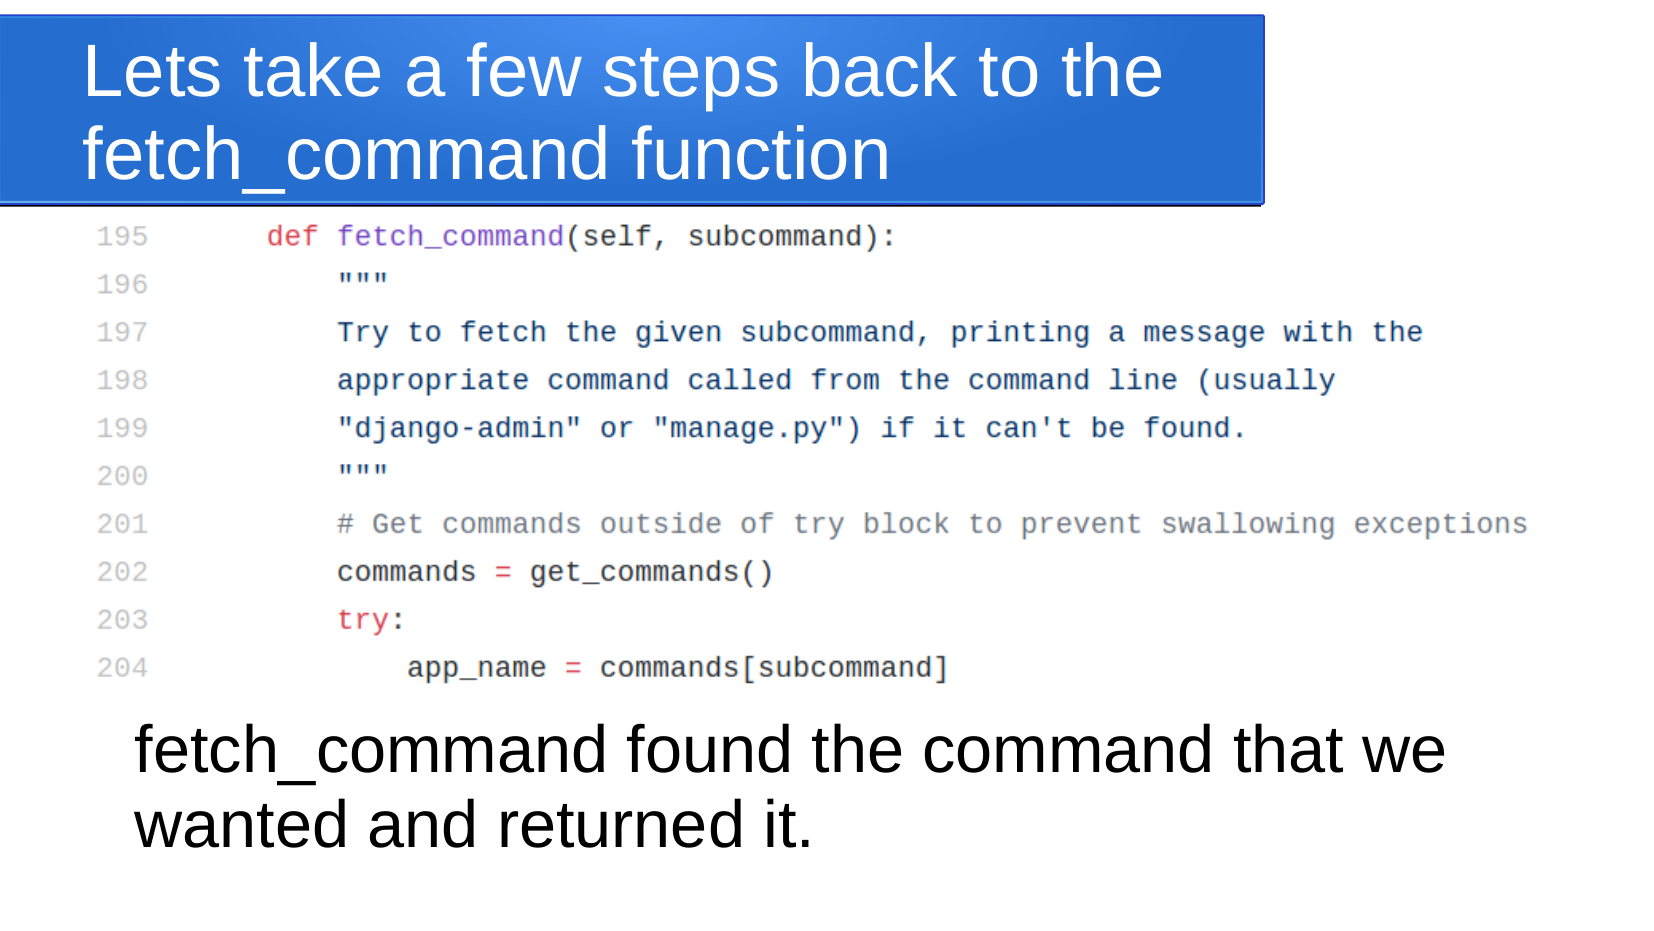

# Lets take a few steps back to the fetch_command function
fetch_command found the command that we wanted and returned it.